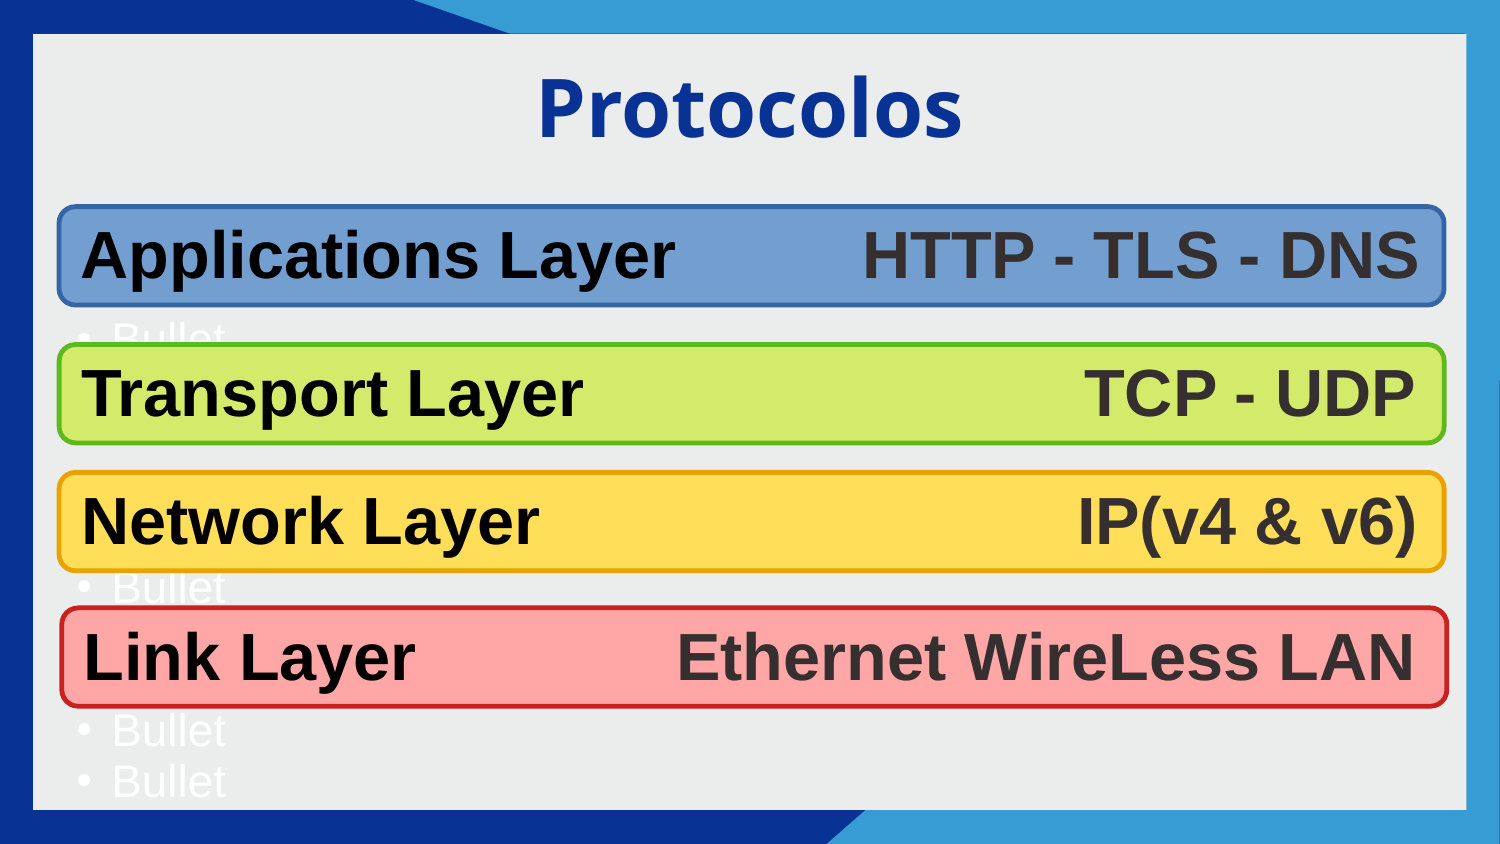

# Protocolos
Applications Layer HTTP - TLS - DNS
Bullet
Bullet
Transport Layer TCP - UDP
Network Layer IP(v4 & v6)
Bullet
Bullet
Link Layer Ethernet WireLess LAN
Bullet
Bullet